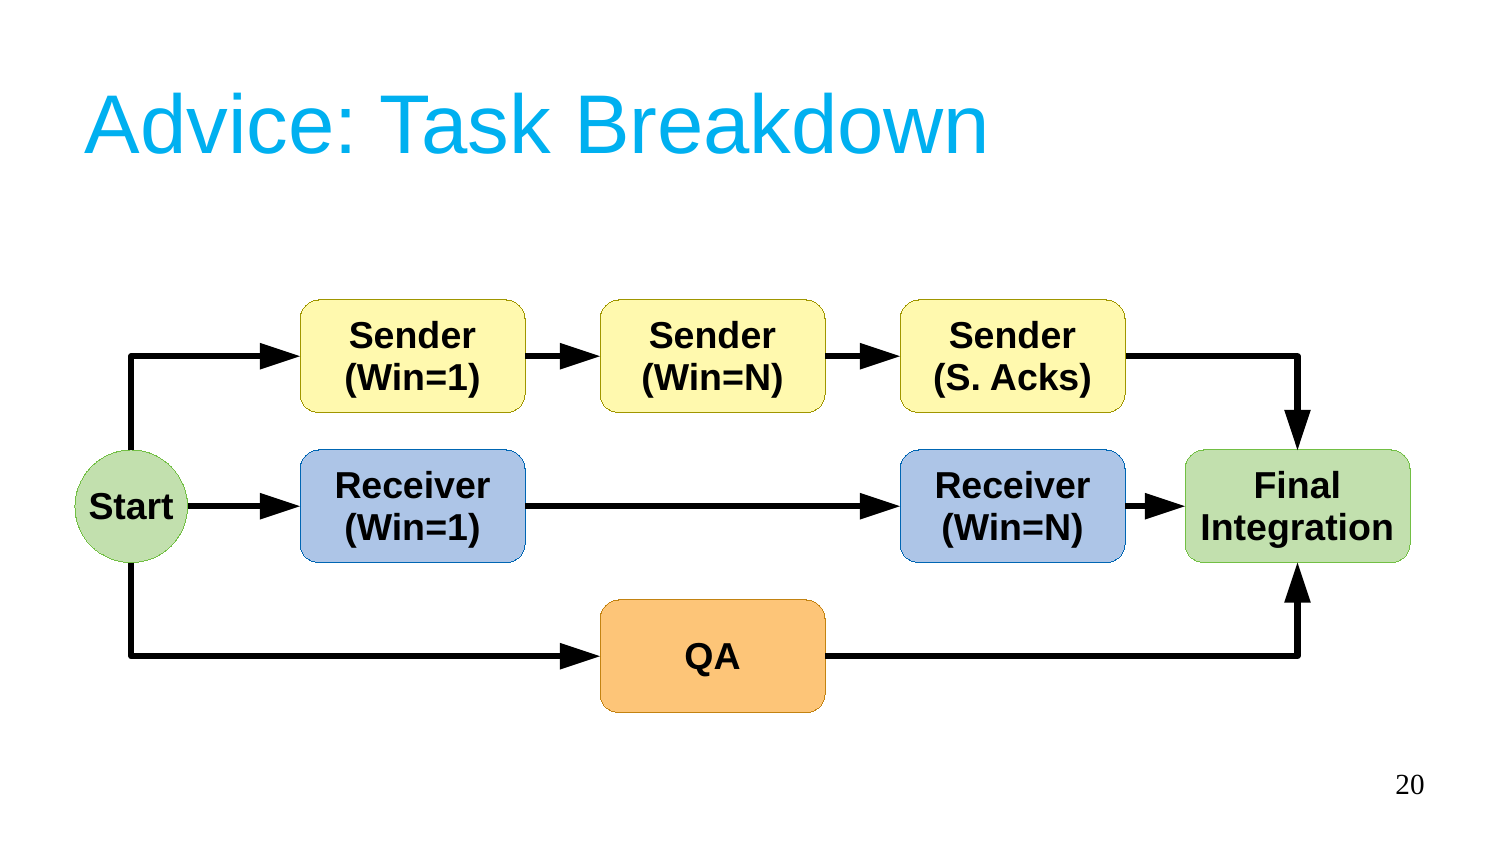

# Advice: Task Breakdown
Sender
(Win=1)
Sender
(Win=N)
Sender
(S. Acks)
Start
Receiver
(Win=1)
Receiver
(Win=N)
Final
Integration
QA
20